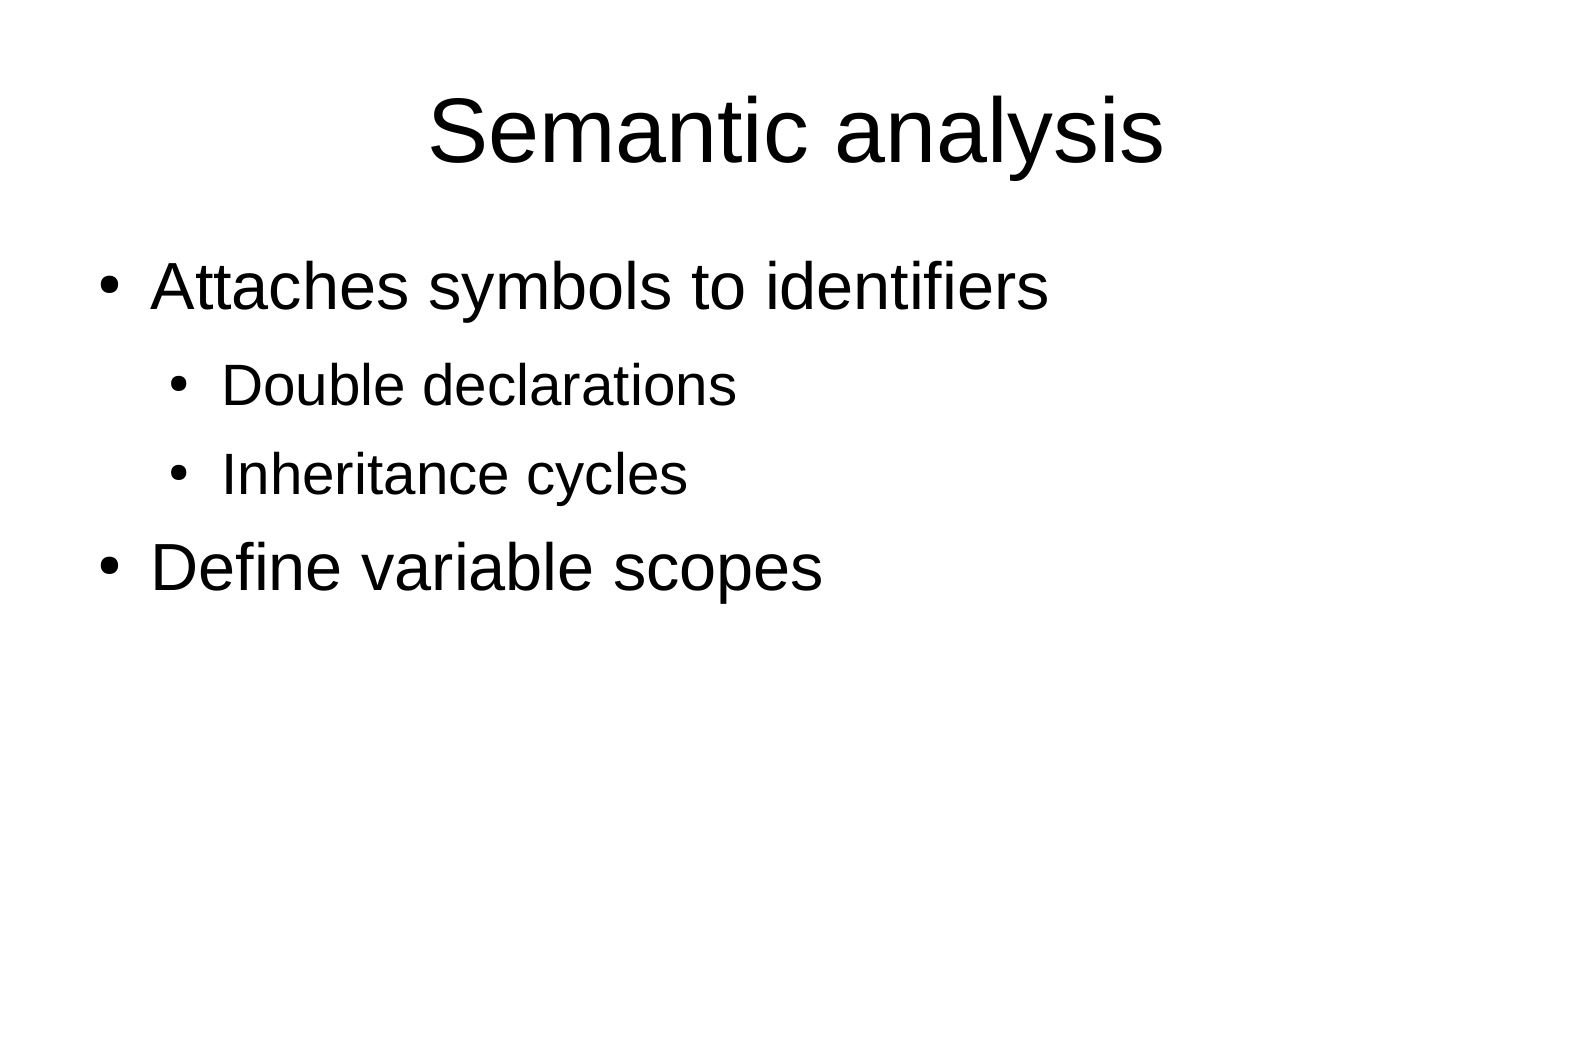

# Semantic analysis
Attaches symbols to identifiers
Double declarations
Inheritance cycles
Define variable scopes